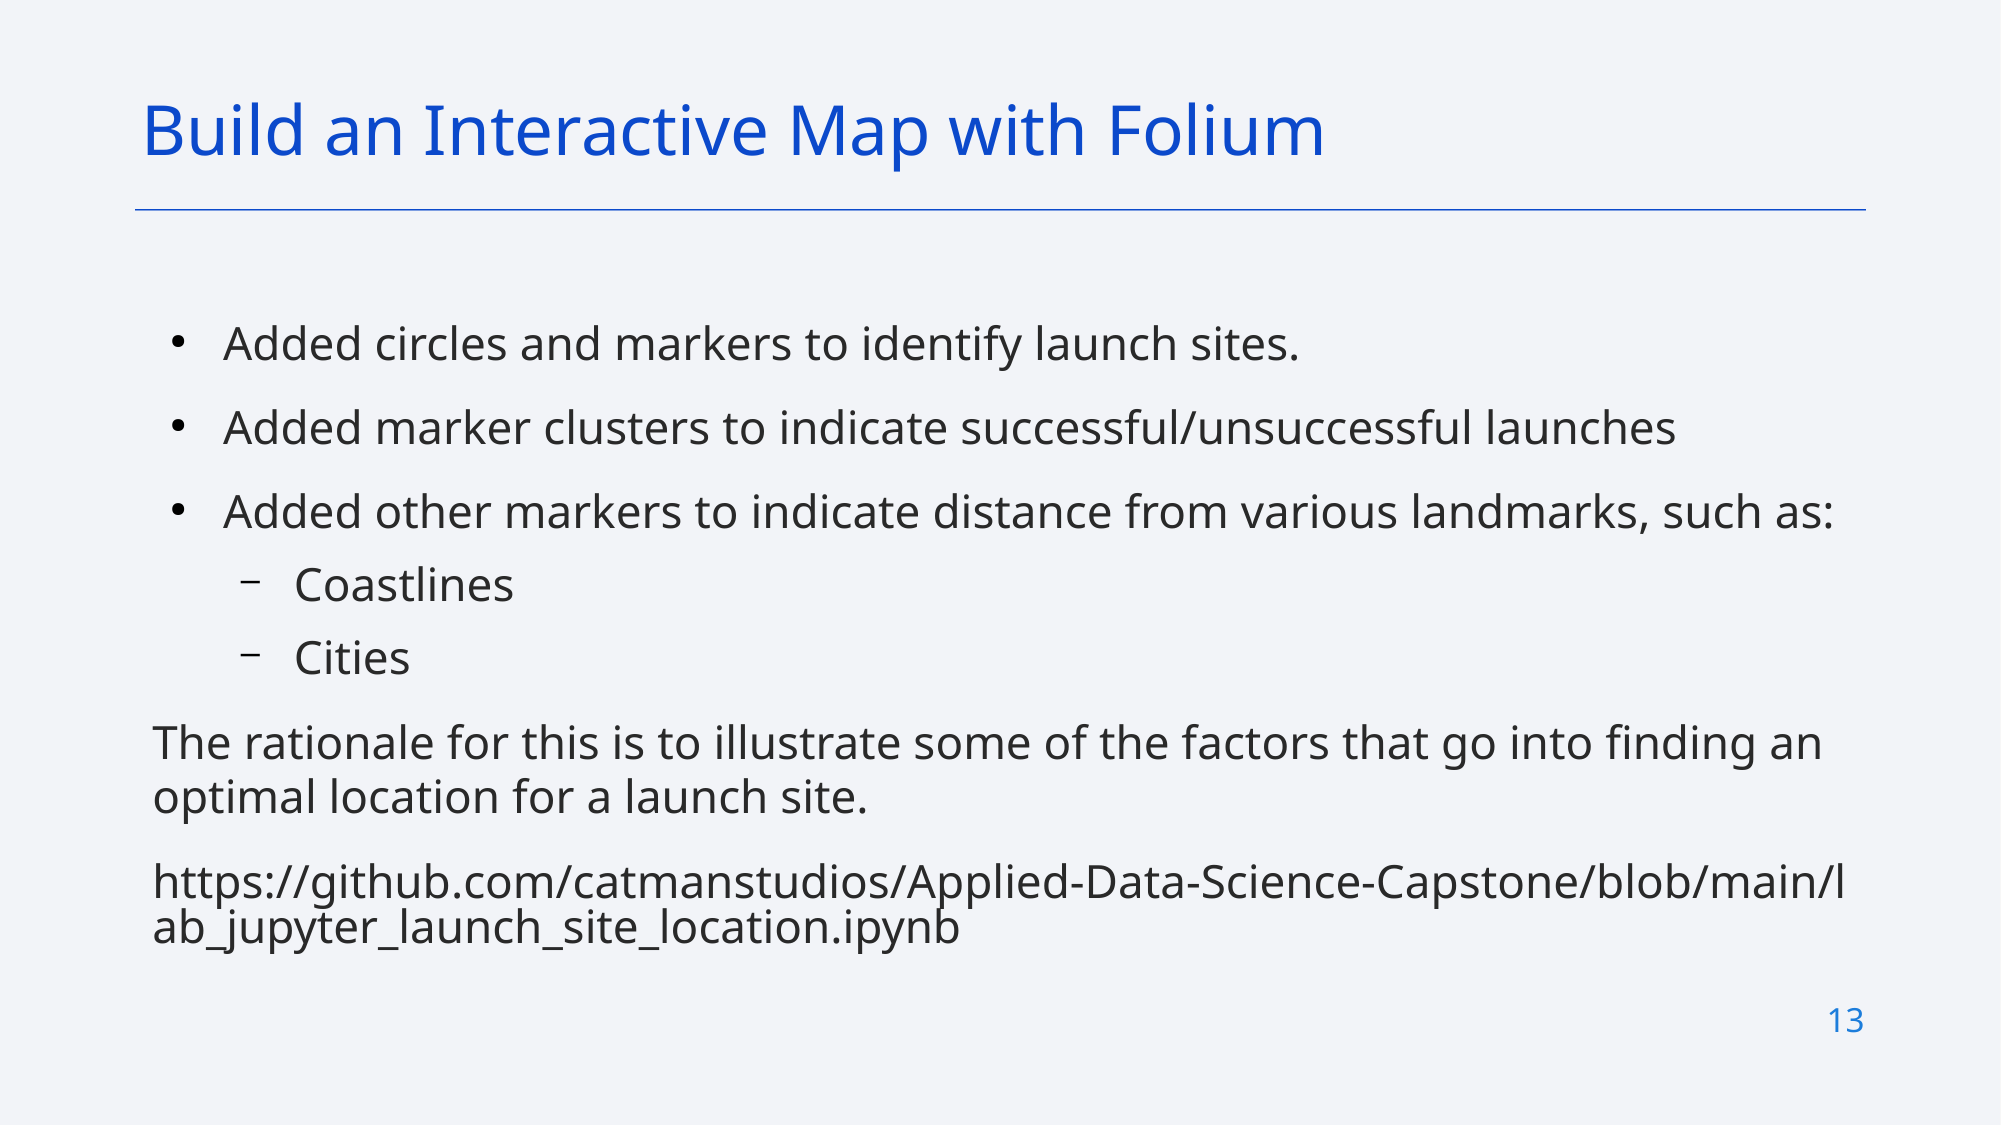

Build an Interactive Map with Folium
# Added circles and markers to identify launch sites.
Added marker clusters to indicate successful/unsuccessful launches
Added other markers to indicate distance from various landmarks, such as:
Coastlines
Cities
The rationale for this is to illustrate some of the factors that go into finding an optimal location for a launch site.
https://github.com/catmanstudios/Applied-Data-Science-Capstone/blob/main/lab_jupyter_launch_site_location.ipynb
13